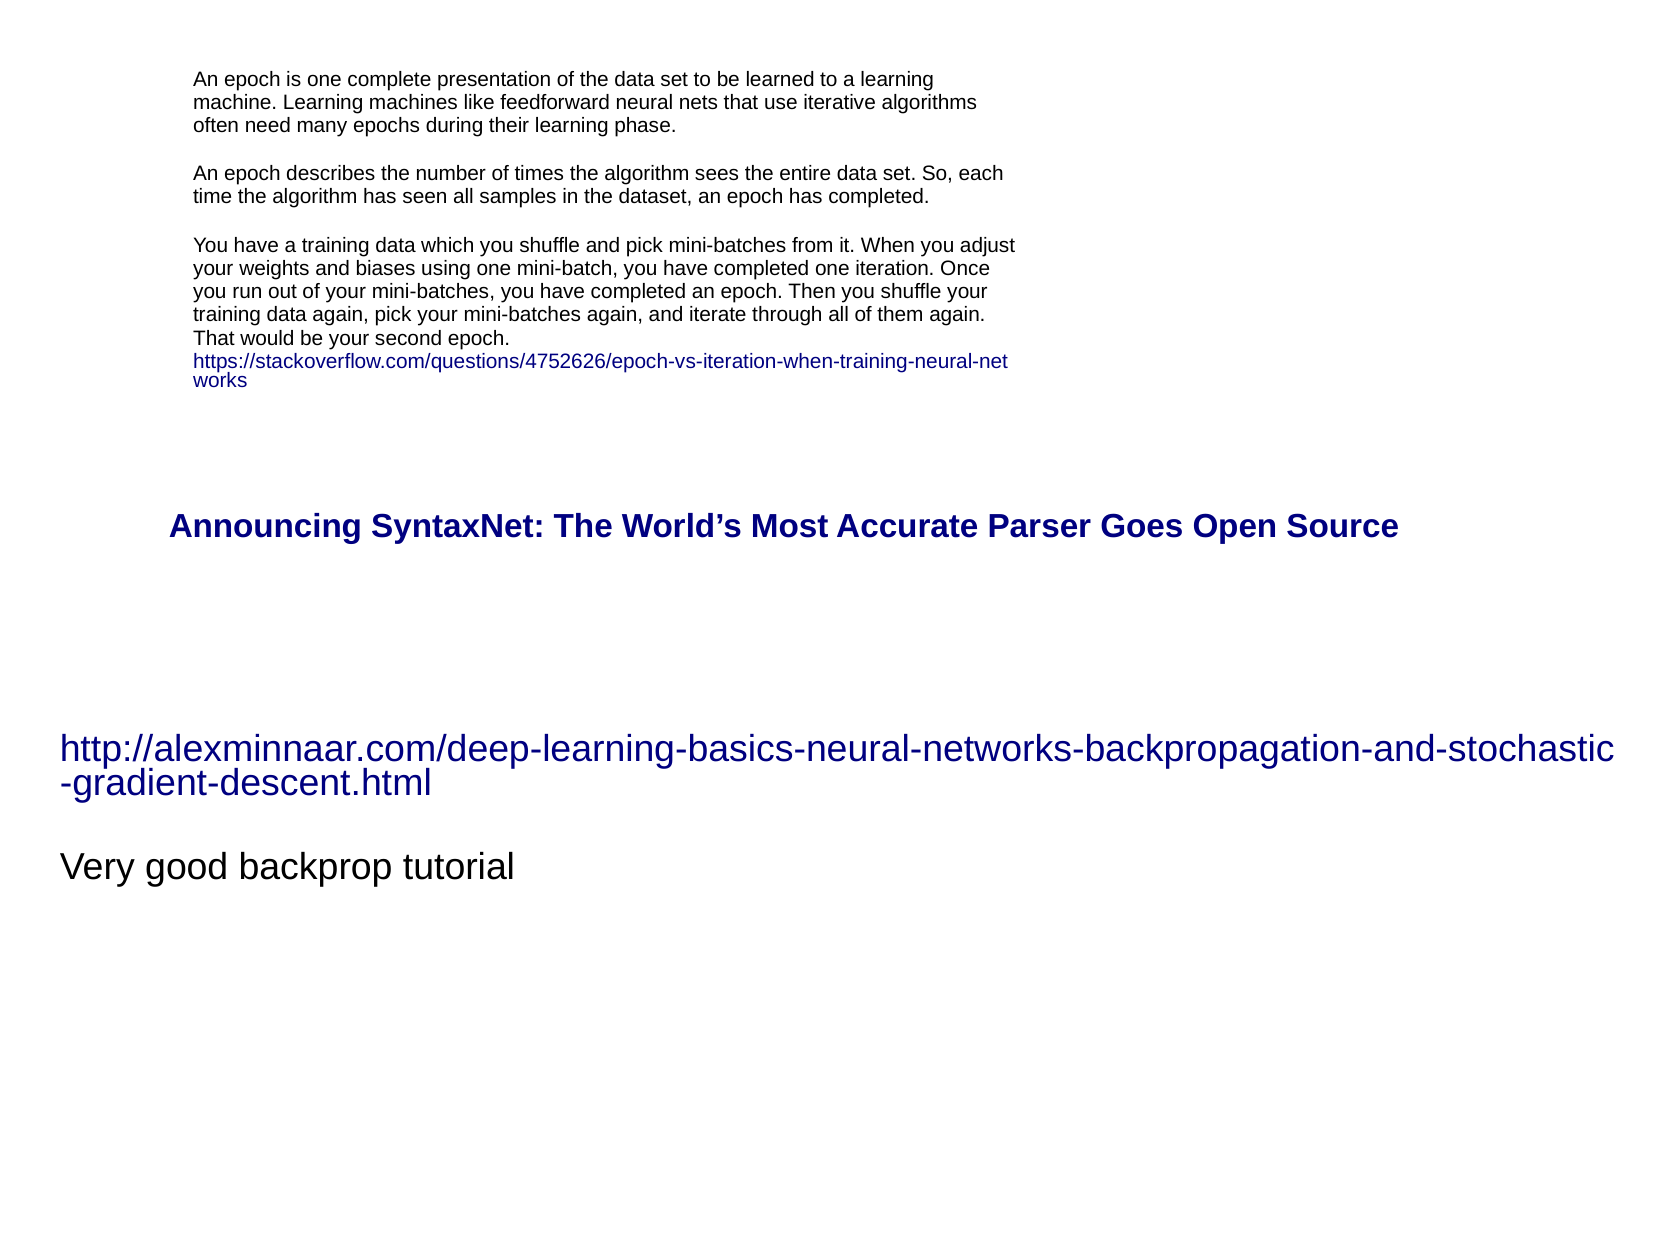

An epoch is one complete presentation of the data set to be learned to a learning machine. Learning machines like feedforward neural nets that use iterative algorithms often need many epochs during their learning phase.
An epoch describes the number of times the algorithm sees the entire data set. So, each time the algorithm has seen all samples in the dataset, an epoch has completed.
You have a training data which you shuffle and pick mini-batches from it. When you adjust your weights and biases using one mini-batch, you have completed one iteration. Once you run out of your mini-batches, you have completed an epoch. Then you shuffle your training data again, pick your mini-batches again, and iterate through all of them again. That would be your second epoch. https://stackoverflow.com/questions/4752626/epoch-vs-iteration-when-training-neural-networks
Announcing SyntaxNet: The World’s Most Accurate Parser Goes Open Source
http://alexminnaar.com/deep-learning-basics-neural-networks-backpropagation-and-stochastic-gradient-descent.html
Very good backprop tutorial